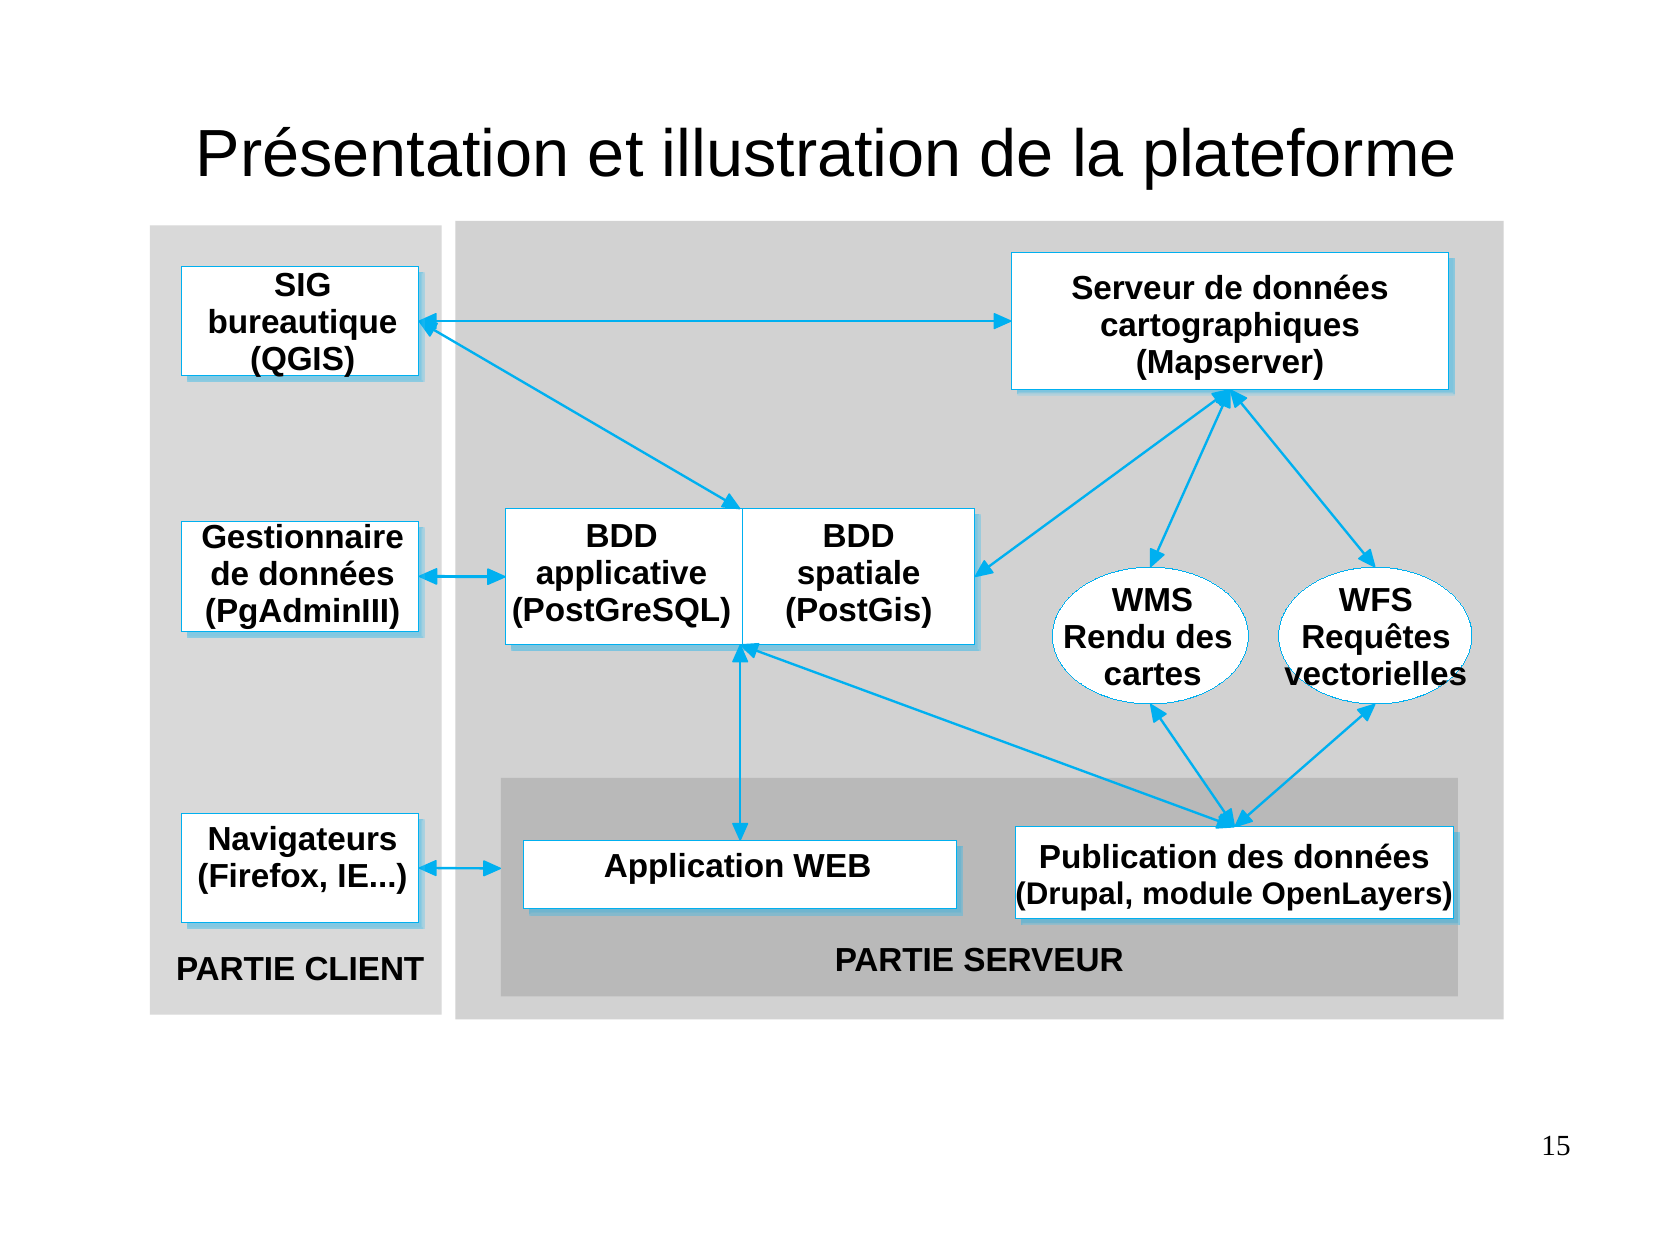

# Présentation et illustration de la plateforme
SIG bureautique
(QGIS)
Serveur de données cartographiques
(Mapserver)
BDD
applicative
(PostGreSQL)
BDD
spatiale
(PostGis)
Gestionnaire de données
(PgAdminIII)
WMS
Rendu des
cartes
WFS
Requêtes vectorielles
Navigateurs
(Firefox, IE...)
Publication des données
(Drupal, module OpenLayers)
Application WEB
PARTIE SERVEUR
PARTIE CLIENT
15